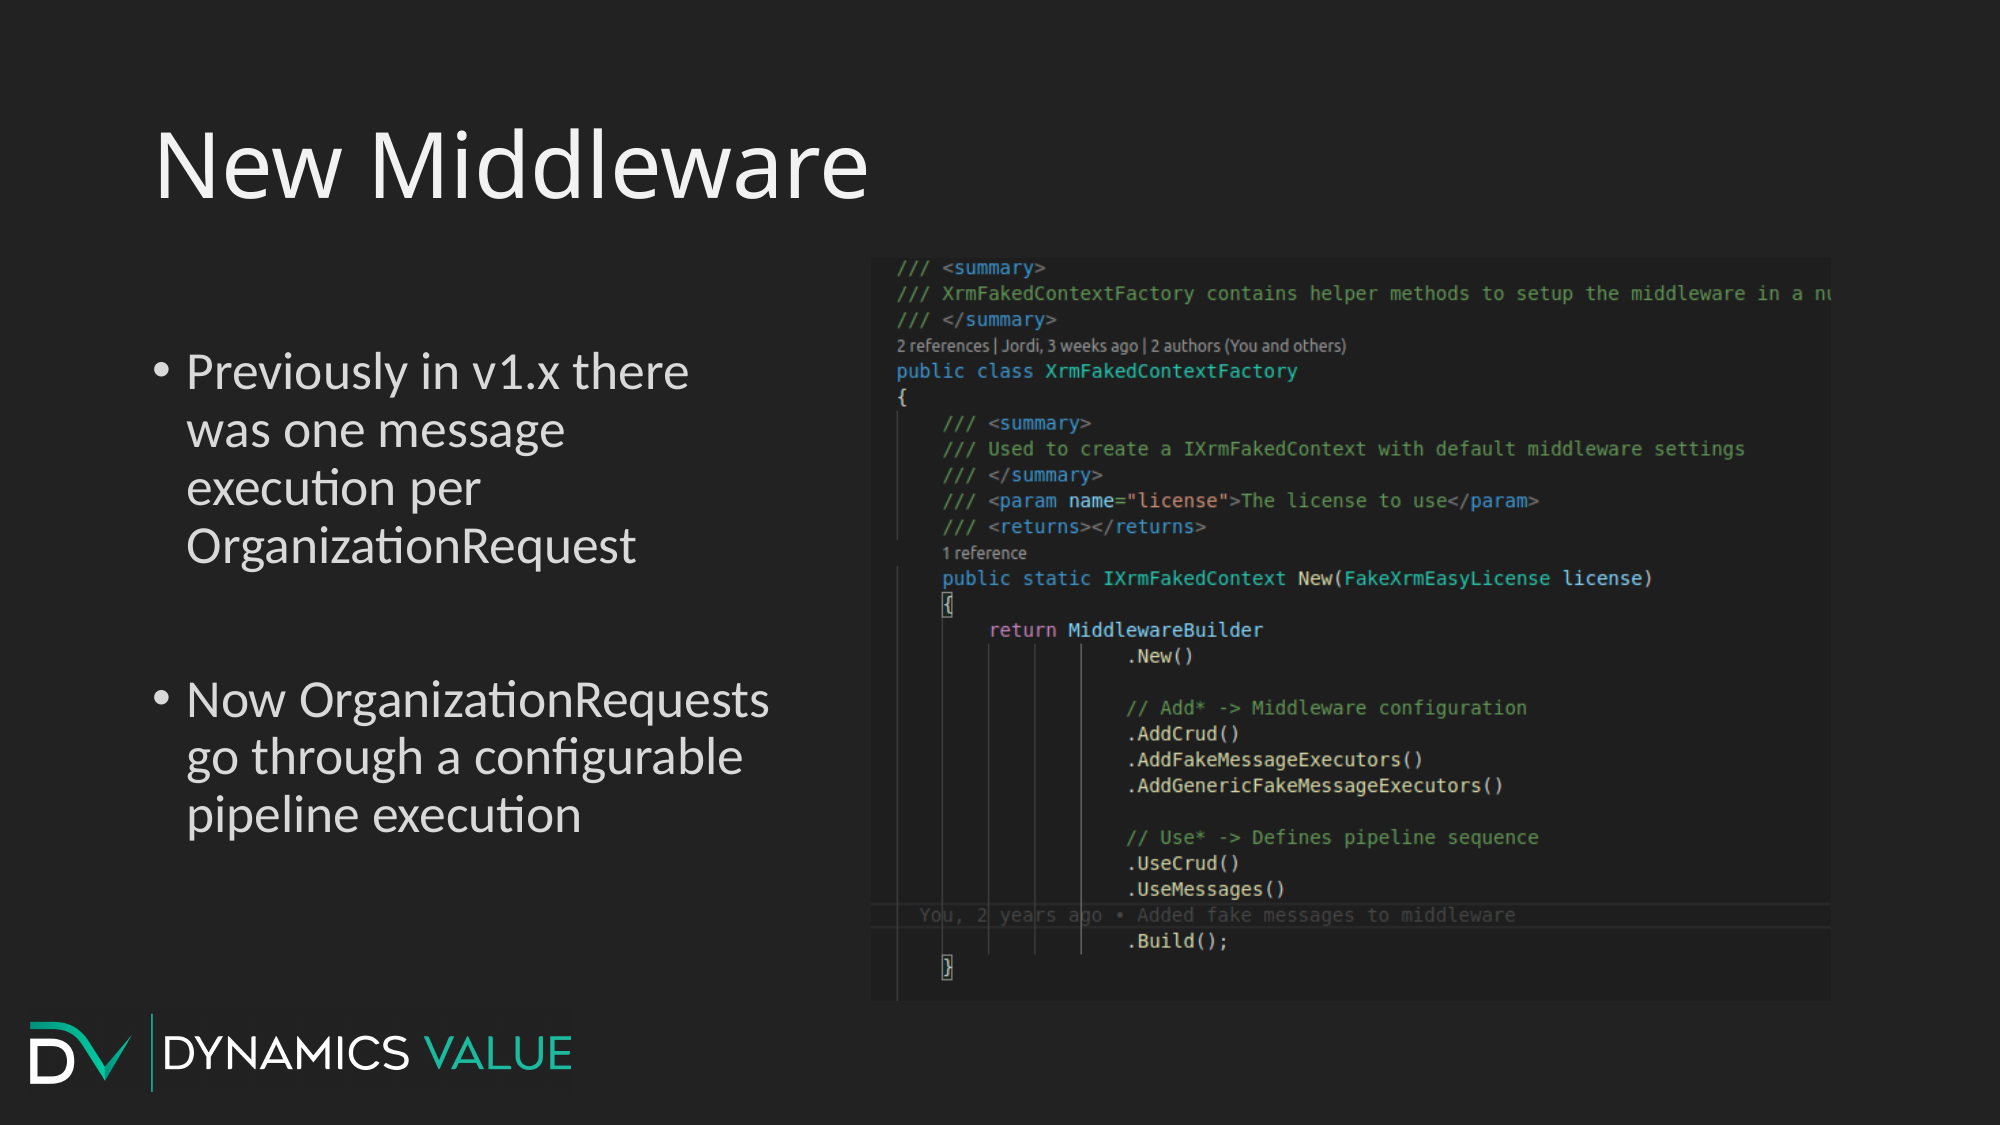

New Middleware
Previously in v1.x there was one message execution per OrganizationRequest
Now OrganizationRequests go through a configurable pipeline execution